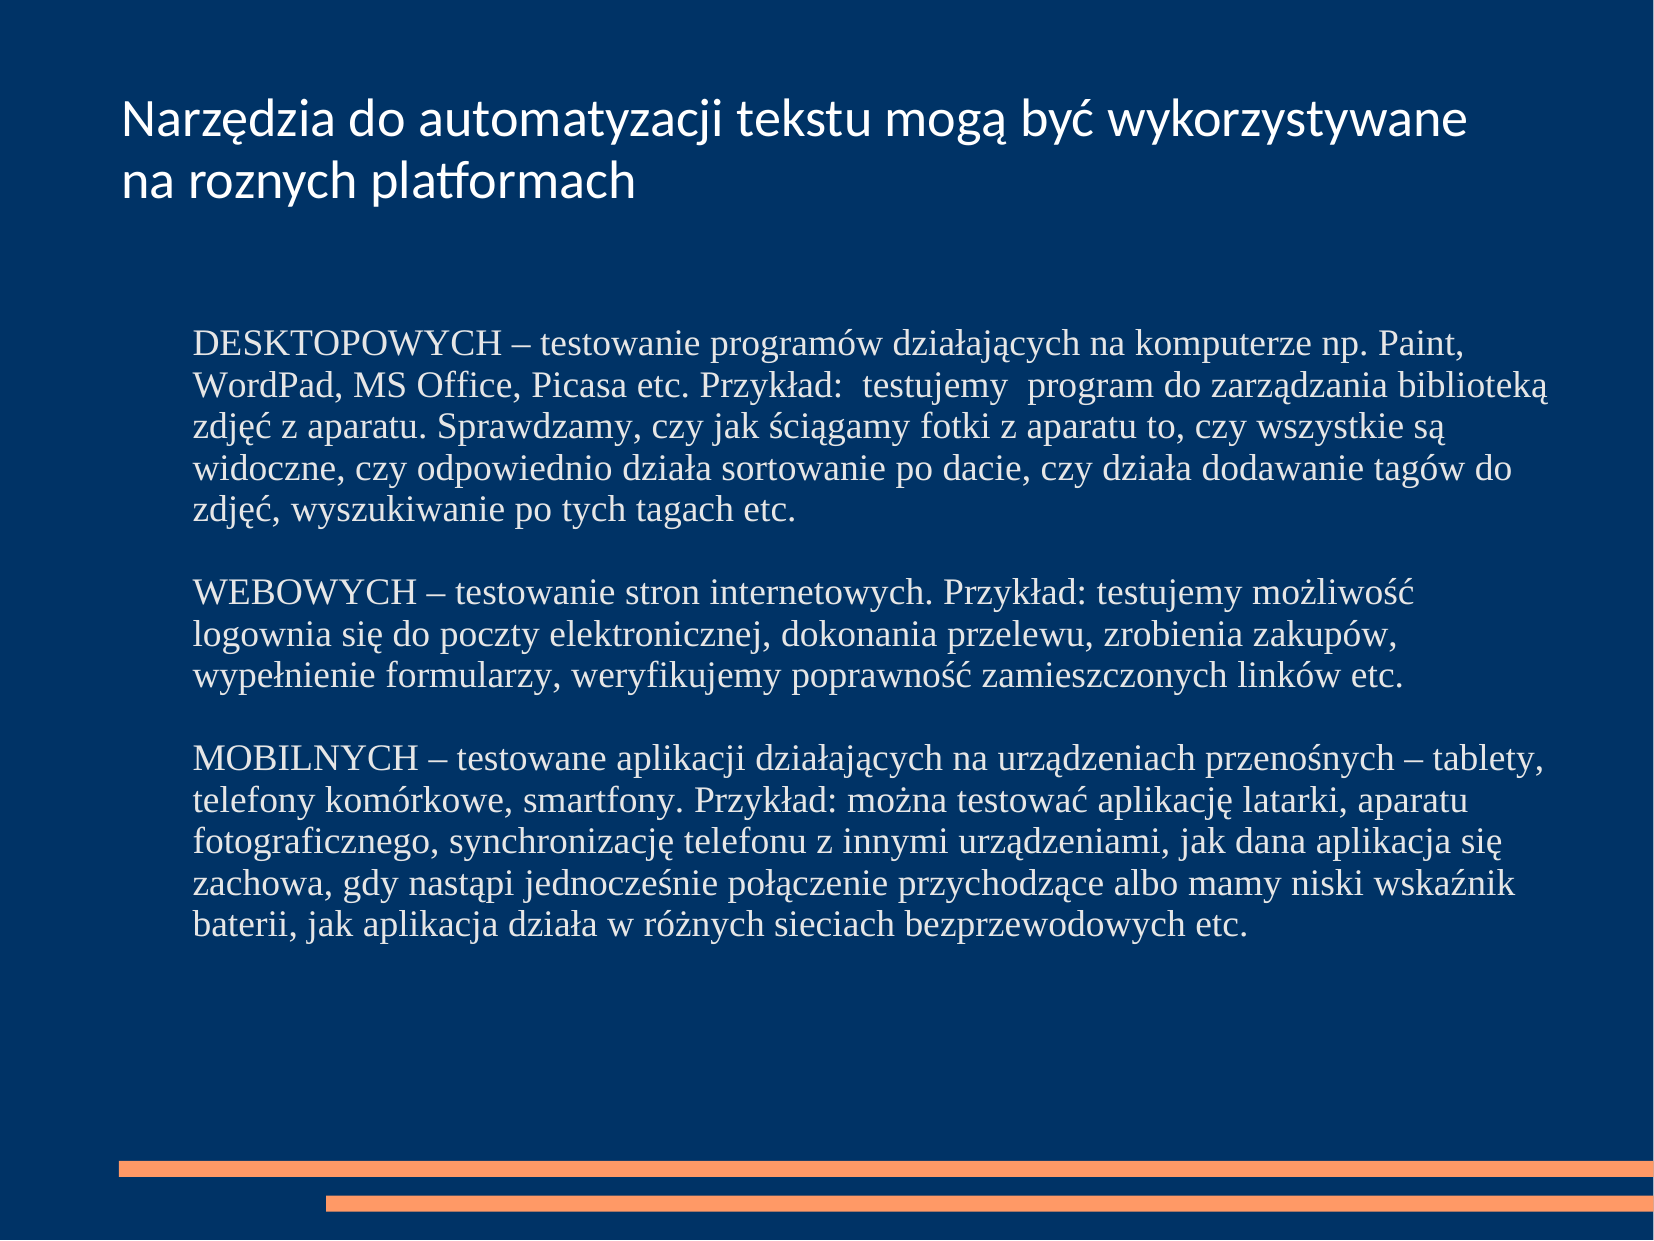

# Narzędzia do automatyzacji tekstu mogą być wykorzystywane na roznych platformach
DESKTOPOWYCH – testowanie programów działających na komputerze np. Paint, WordPad, MS Office, Picasa etc. Przykład: testujemy program do zarządzania biblioteką zdjęć z aparatu. Sprawdzamy, czy jak ściągamy fotki z aparatu to, czy wszystkie są widoczne, czy odpowiednio działa sortowanie po dacie, czy działa dodawanie tagów do zdjęć, wyszukiwanie po tych tagach etc.
WEBOWYCH – testowanie stron internetowych. Przykład: testujemy możliwość logownia się do poczty elektronicznej, dokonania przelewu, zrobienia zakupów, wypełnienie formularzy, weryfikujemy poprawność zamieszczonych linków etc.
MOBILNYCH – testowane aplikacji działających na urządzeniach przenośnych – tablety, telefony komórkowe, smartfony. Przykład: można testować aplikację latarki, aparatu fotograficznego, synchronizację telefonu z innymi urządzeniami, jak dana aplikacja się zachowa, gdy nastąpi jednocześnie połączenie przychodzące albo mamy niski wskaźnik baterii, jak aplikacja działa w różnych sieciach bezprzewodowych etc.